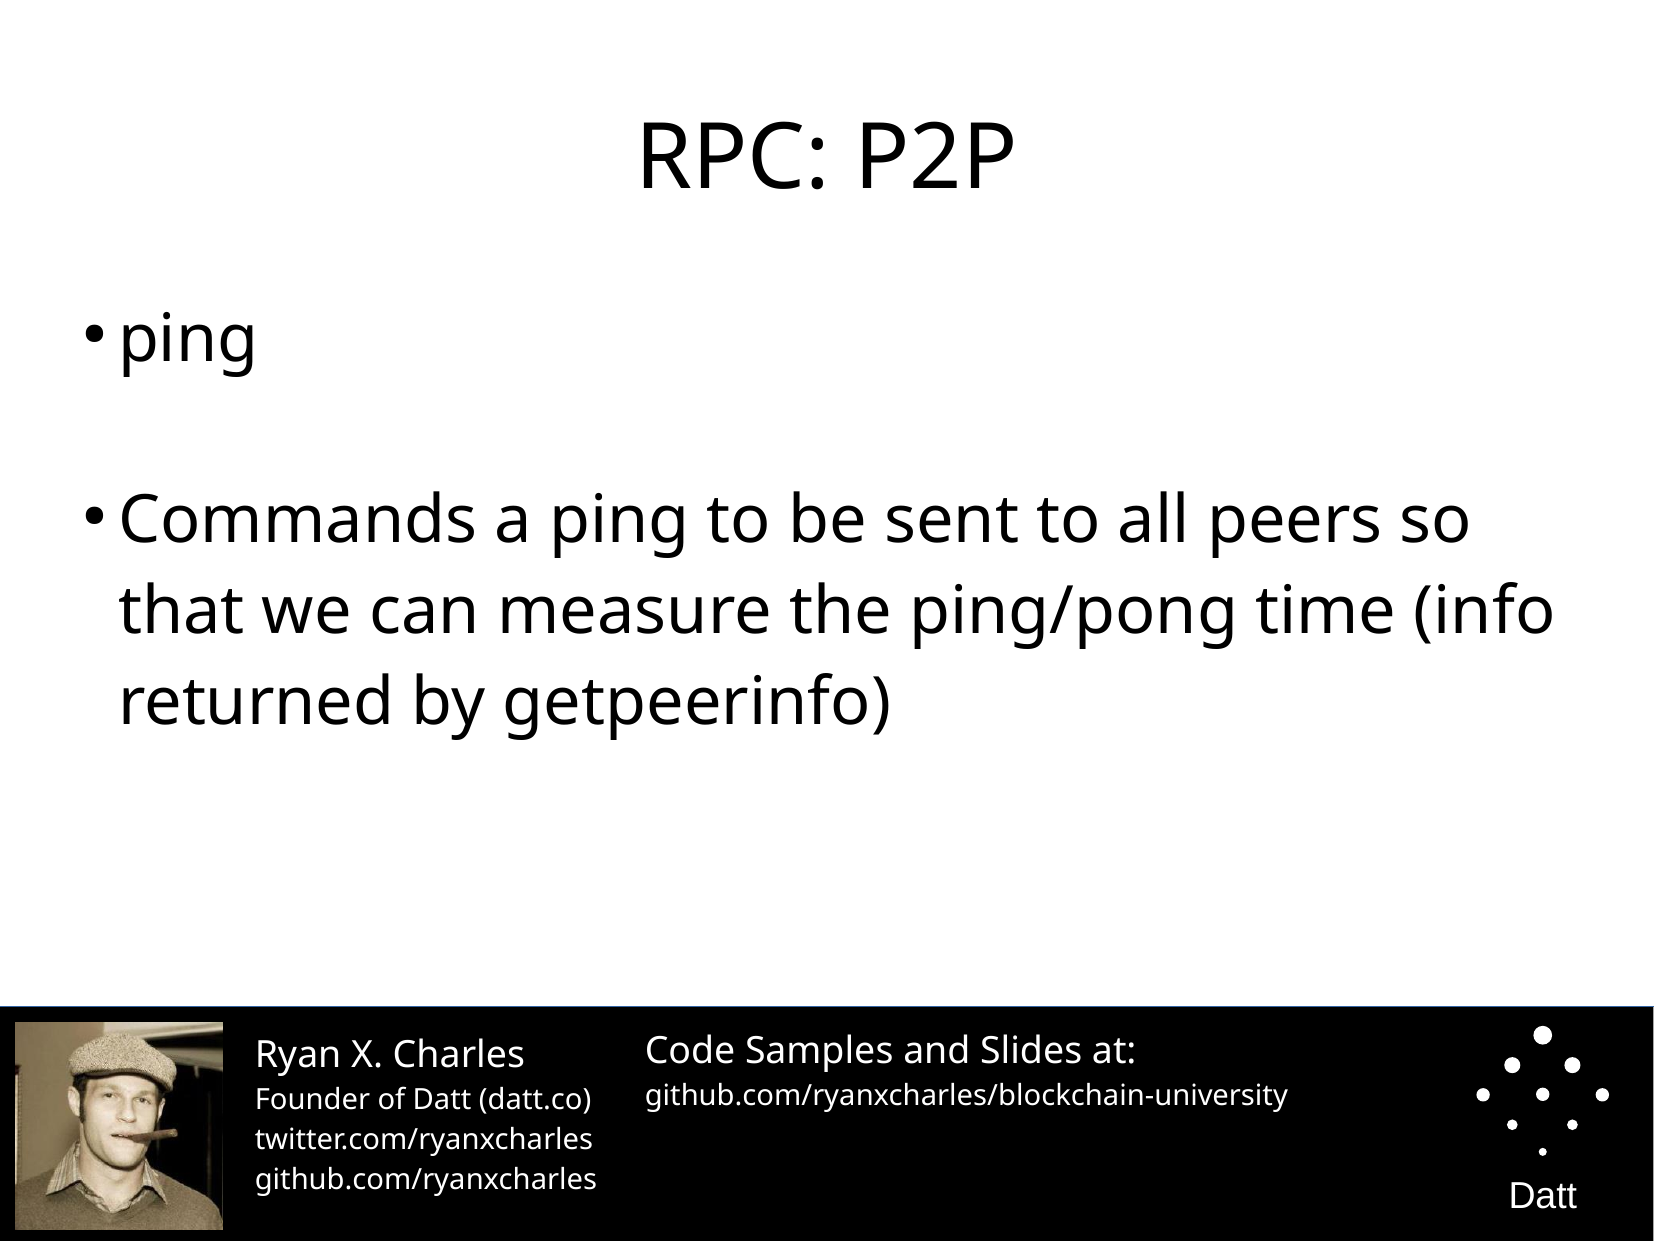

# RPC: P2P
ping
Commands a ping to be sent to all peers so that we can measure the ping/pong time (info returned by getpeerinfo)
Code Samples and Slides at:
github.com/ryanxcharles/blockchain-university
Ryan X. Charles
Founder of Datt (datt.co)
twitter.com/ryanxcharles
github.com/ryanxcharles
Datt